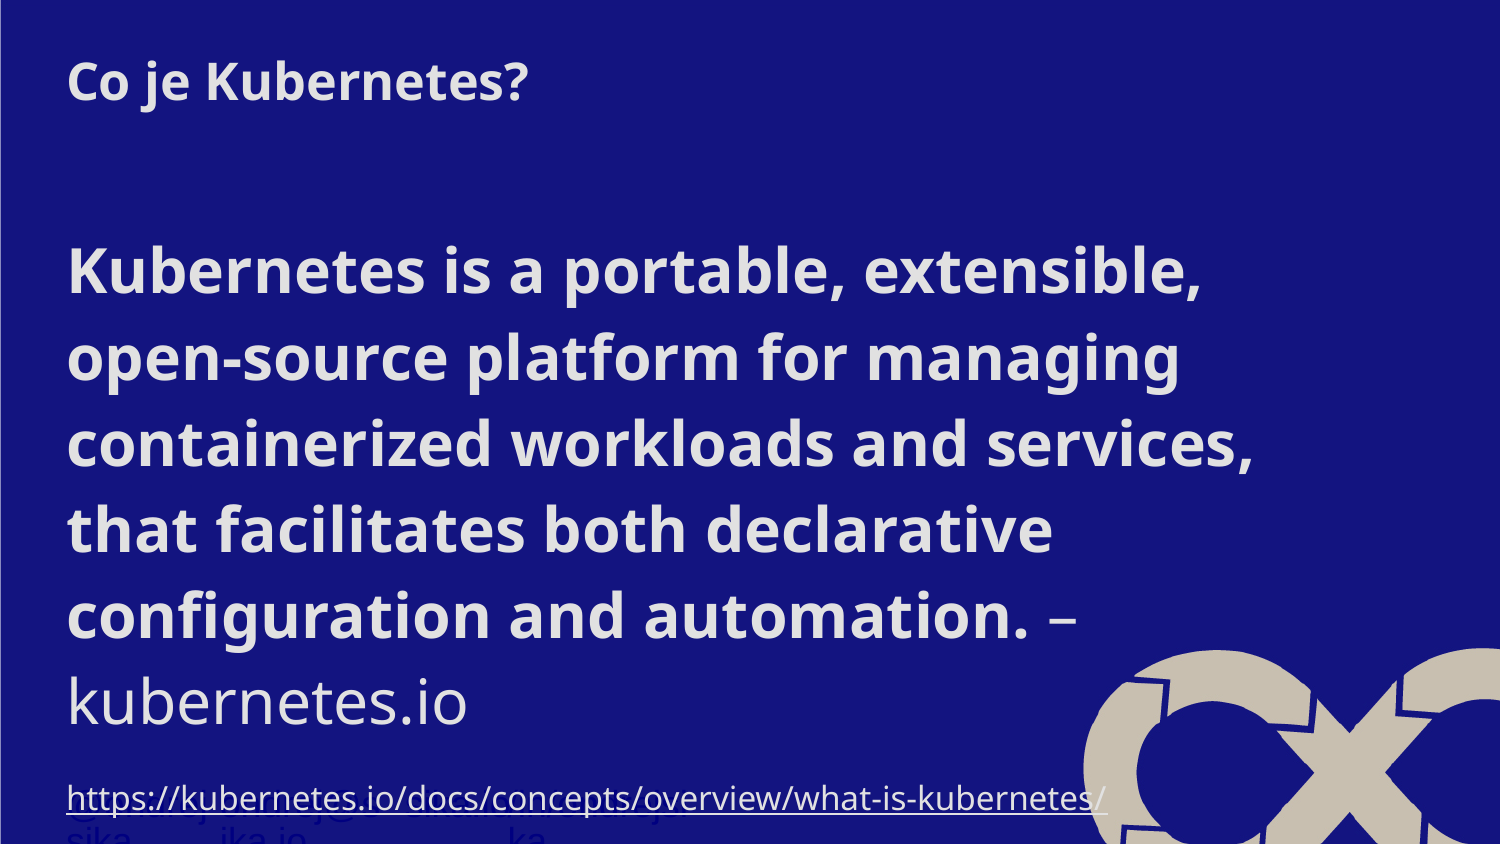

# Co je Kubernetes?
Kubernetes is a portable, extensible, open-source platform for managing containerized workloads and services, that facilitates both declarative configuration and automation. –kubernetes.io
https://kubernetes.io/docs/concepts/overview/what-is-kubernetes/